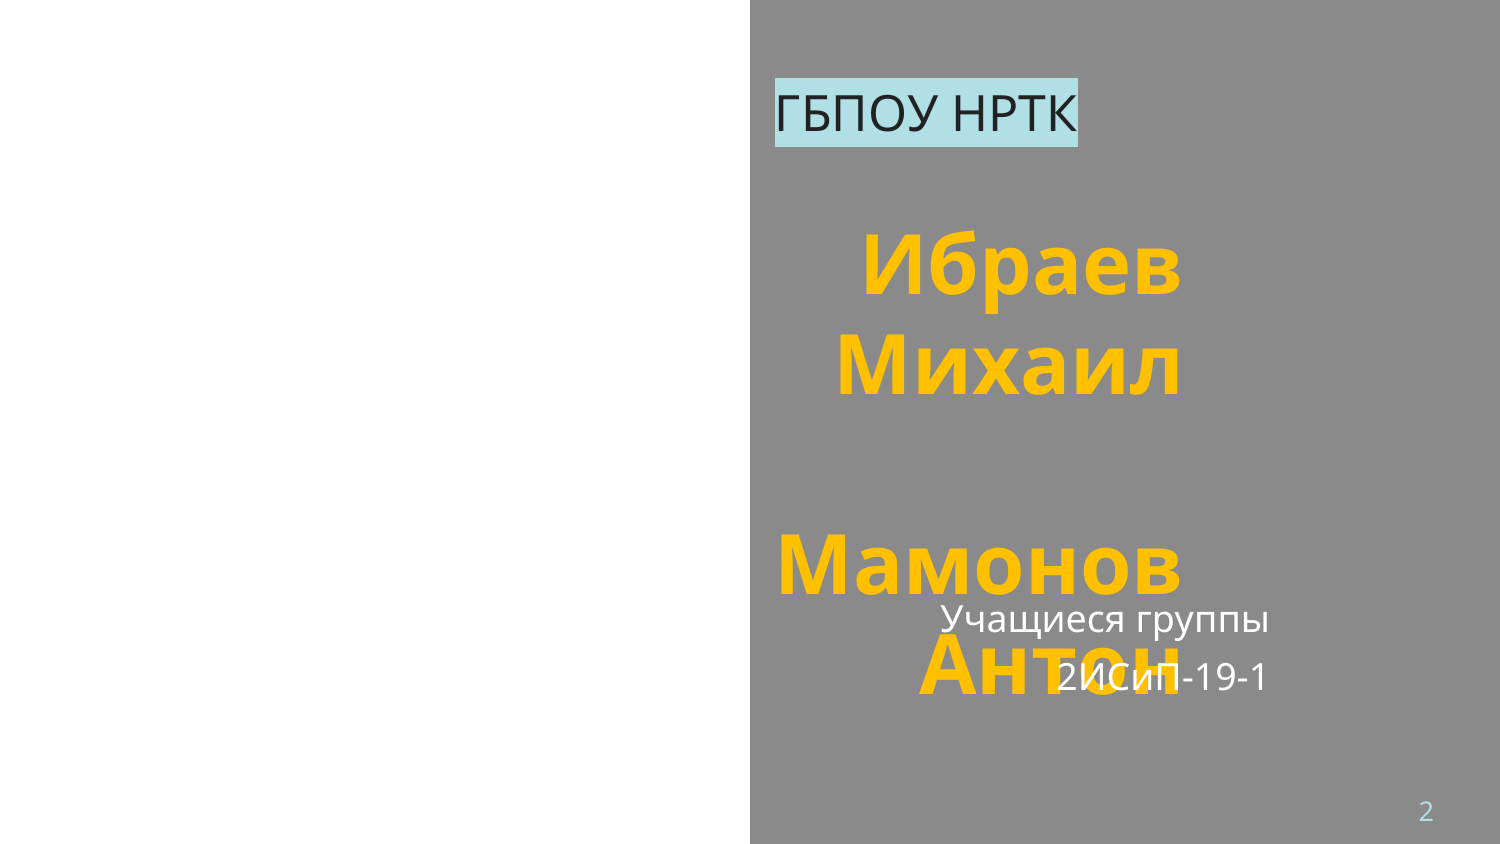

# ГБПОУ НРТК
Ибраев Михаил
Мамонов Антон
Учащиеся группы
2ИСиП-19-1
2